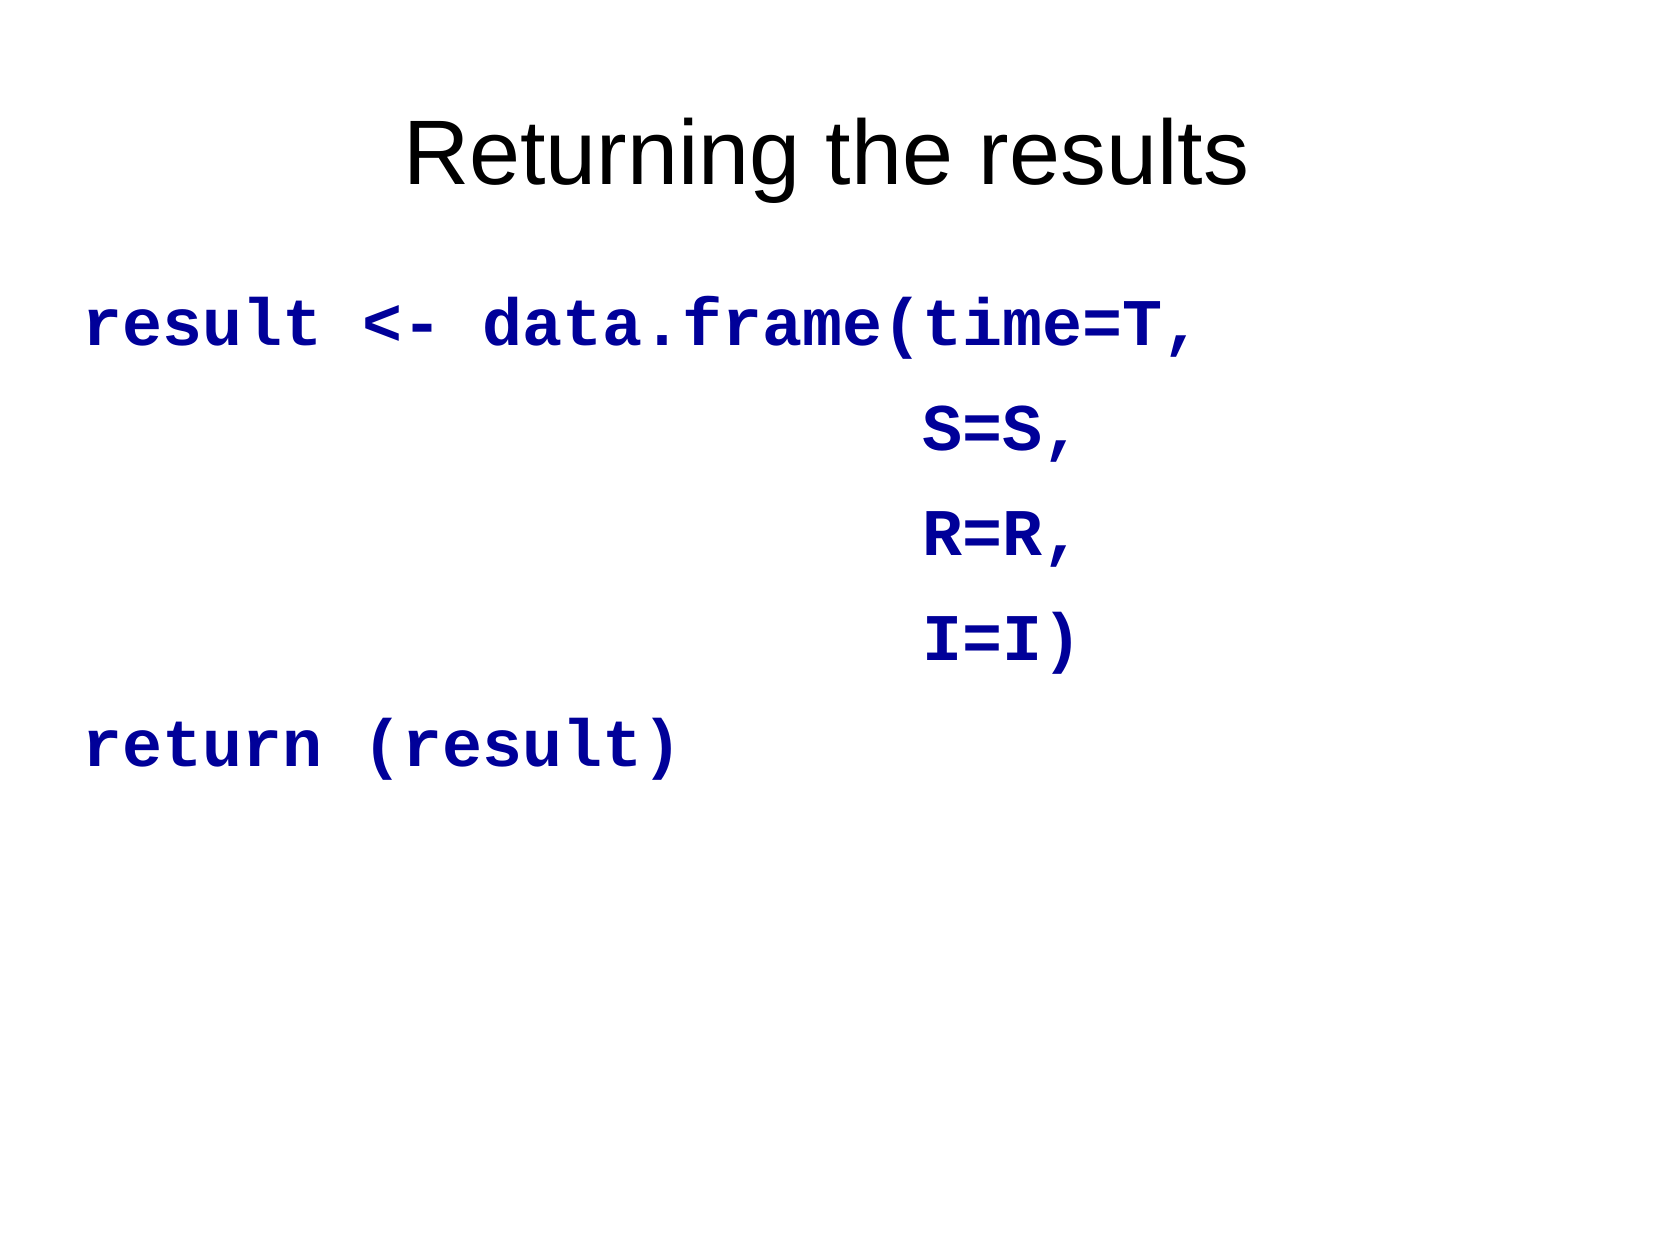

# Returning the results
result <- data.frame(time=T,
 S=S,
 R=R,
 I=I)
return (result)